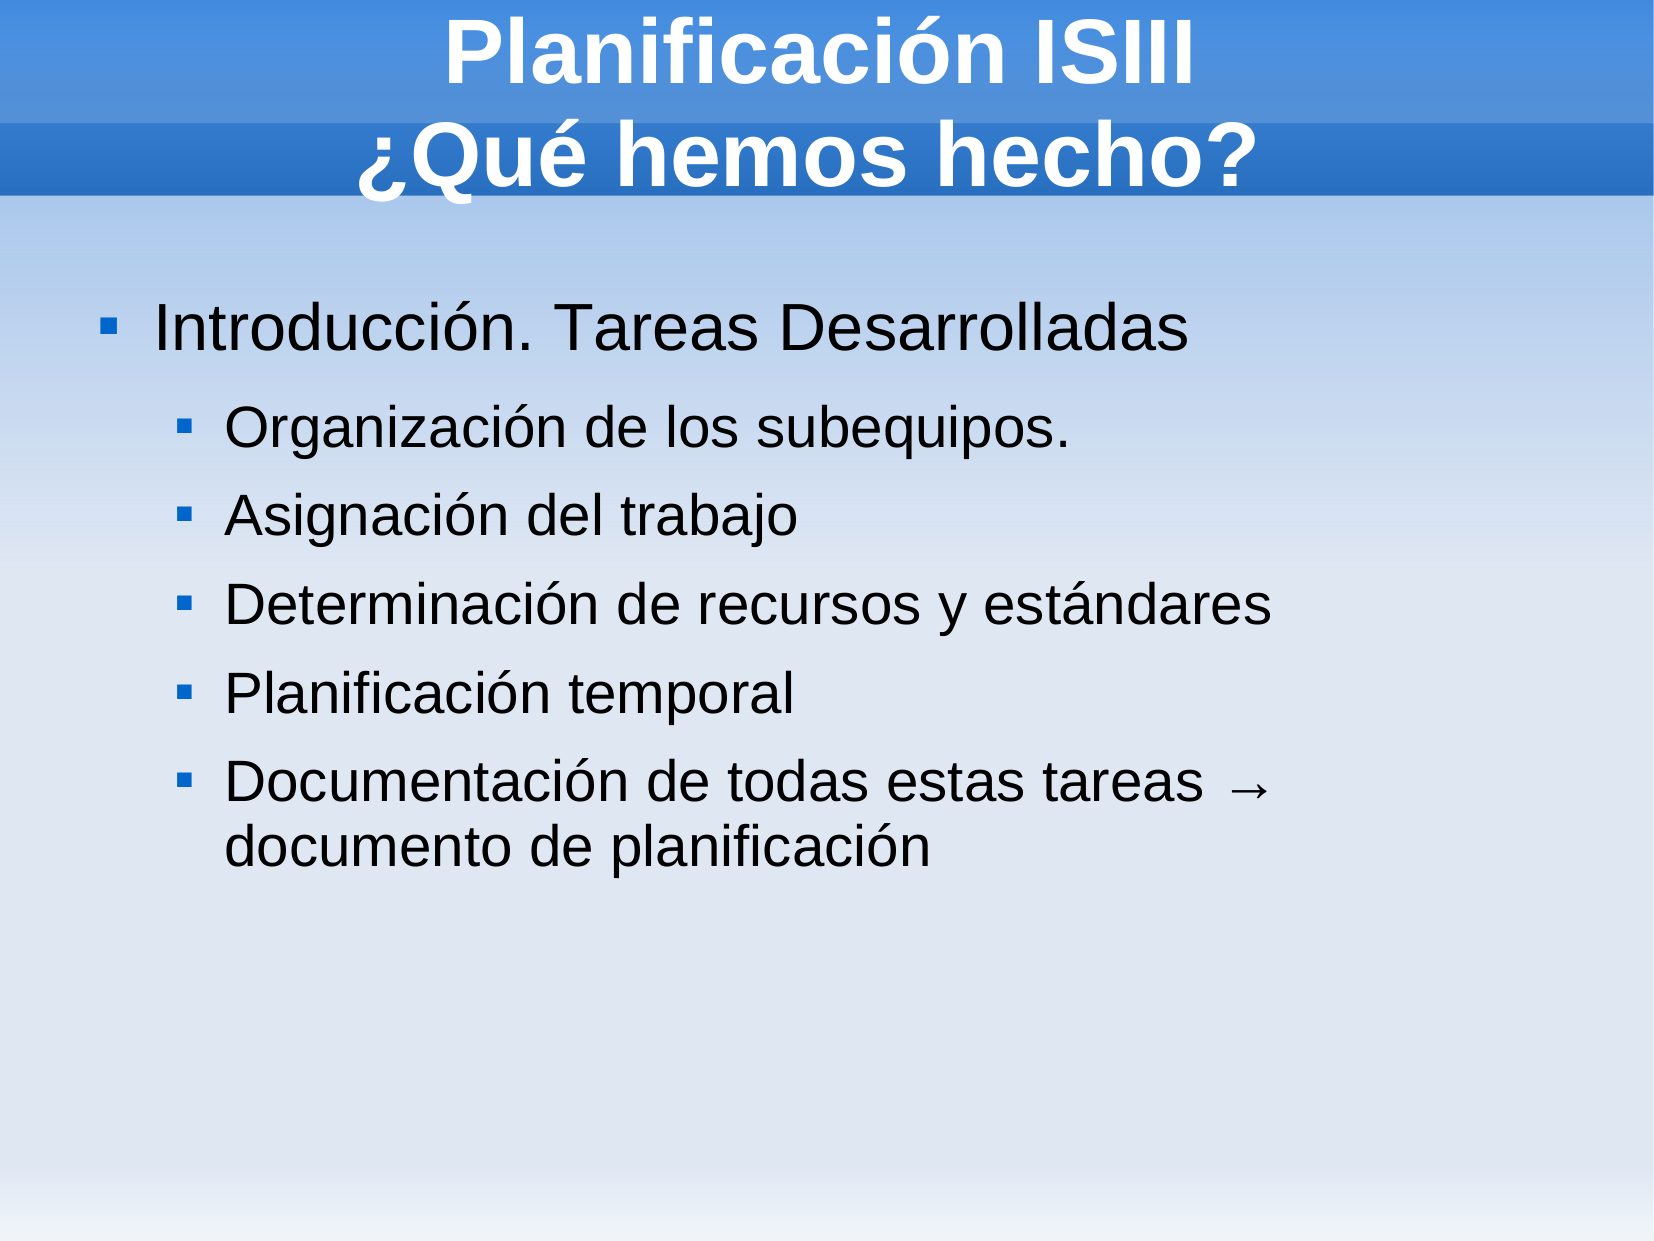

# Planificación ISIII ¿Qué hemos hecho?
Introducción. Tareas Desarrolladas
Organización de los subequipos.
Asignación del trabajo
Determinación de recursos y estándares
Planificación temporal
Documentación de todas estas tareas → documento de planificación